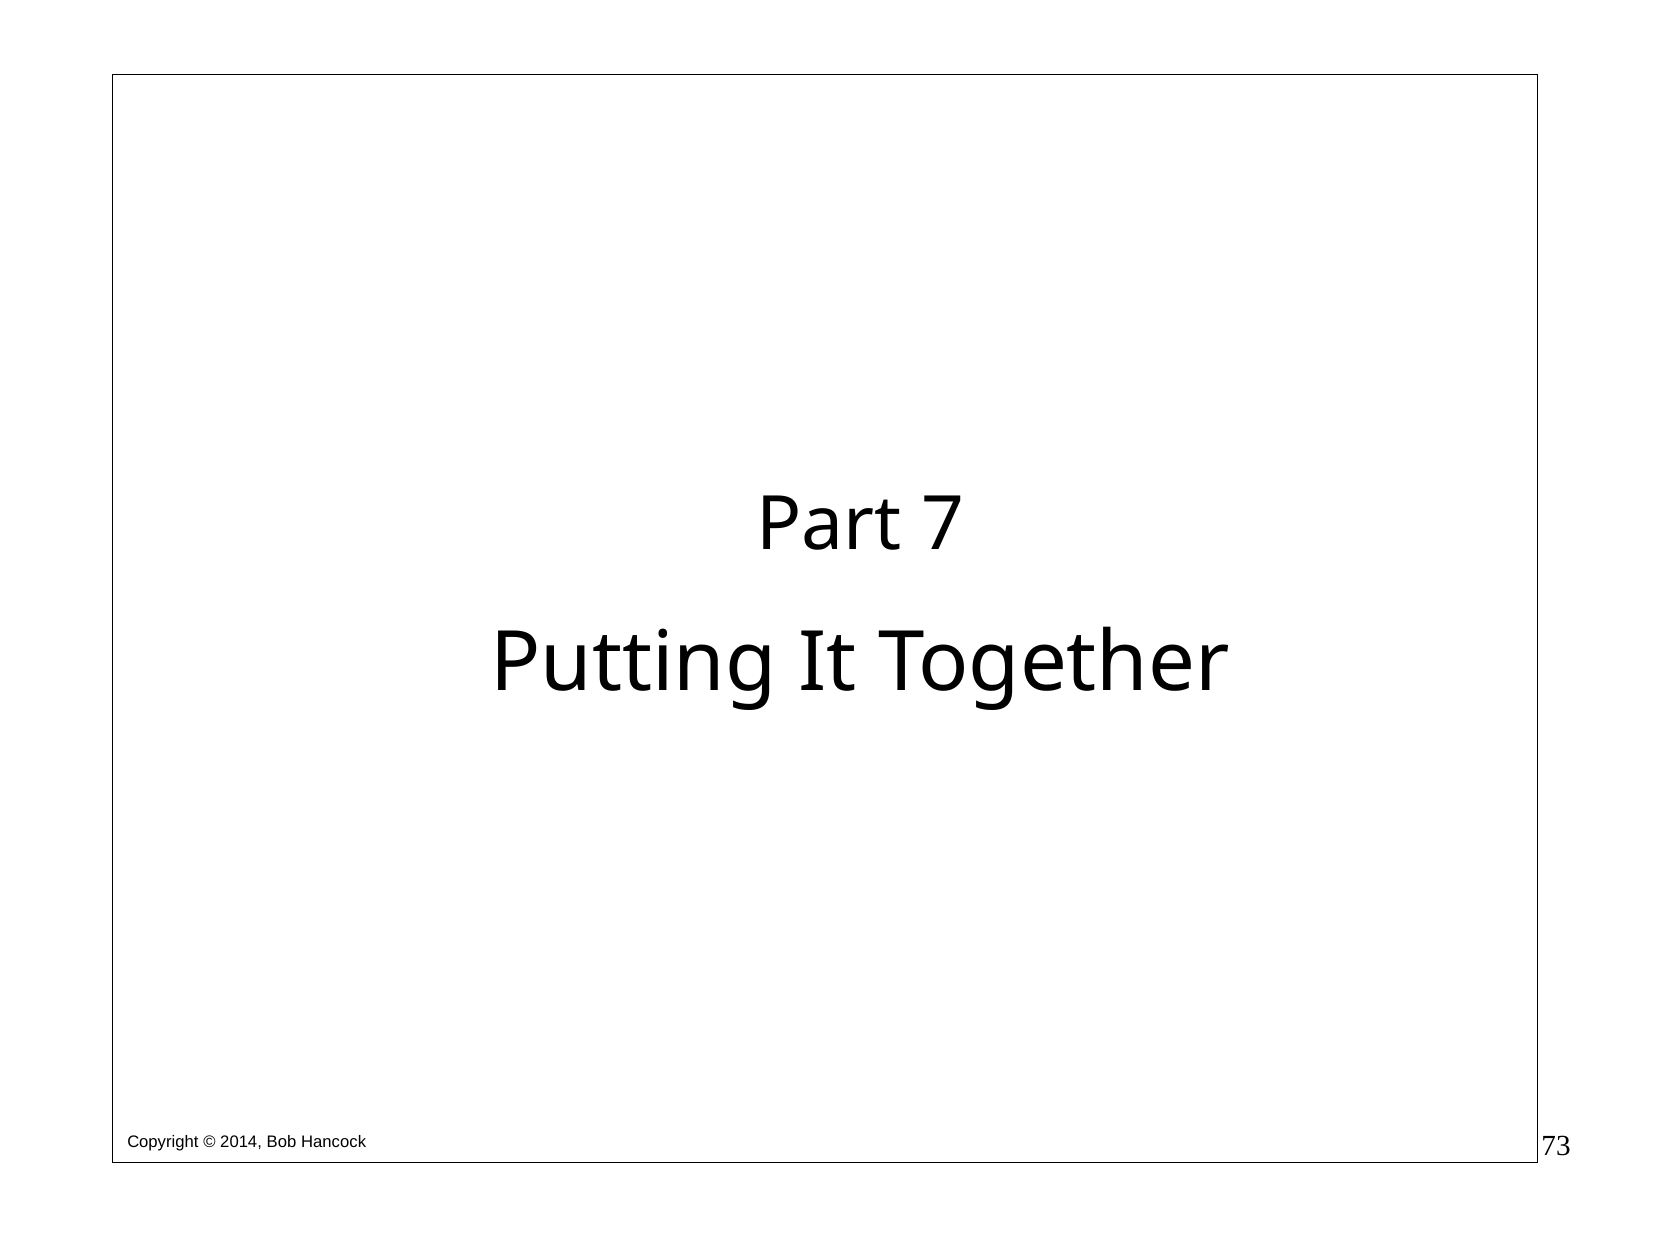

#
Part 7
Putting It Together
Copyright © 2014, Bob Hancock
73